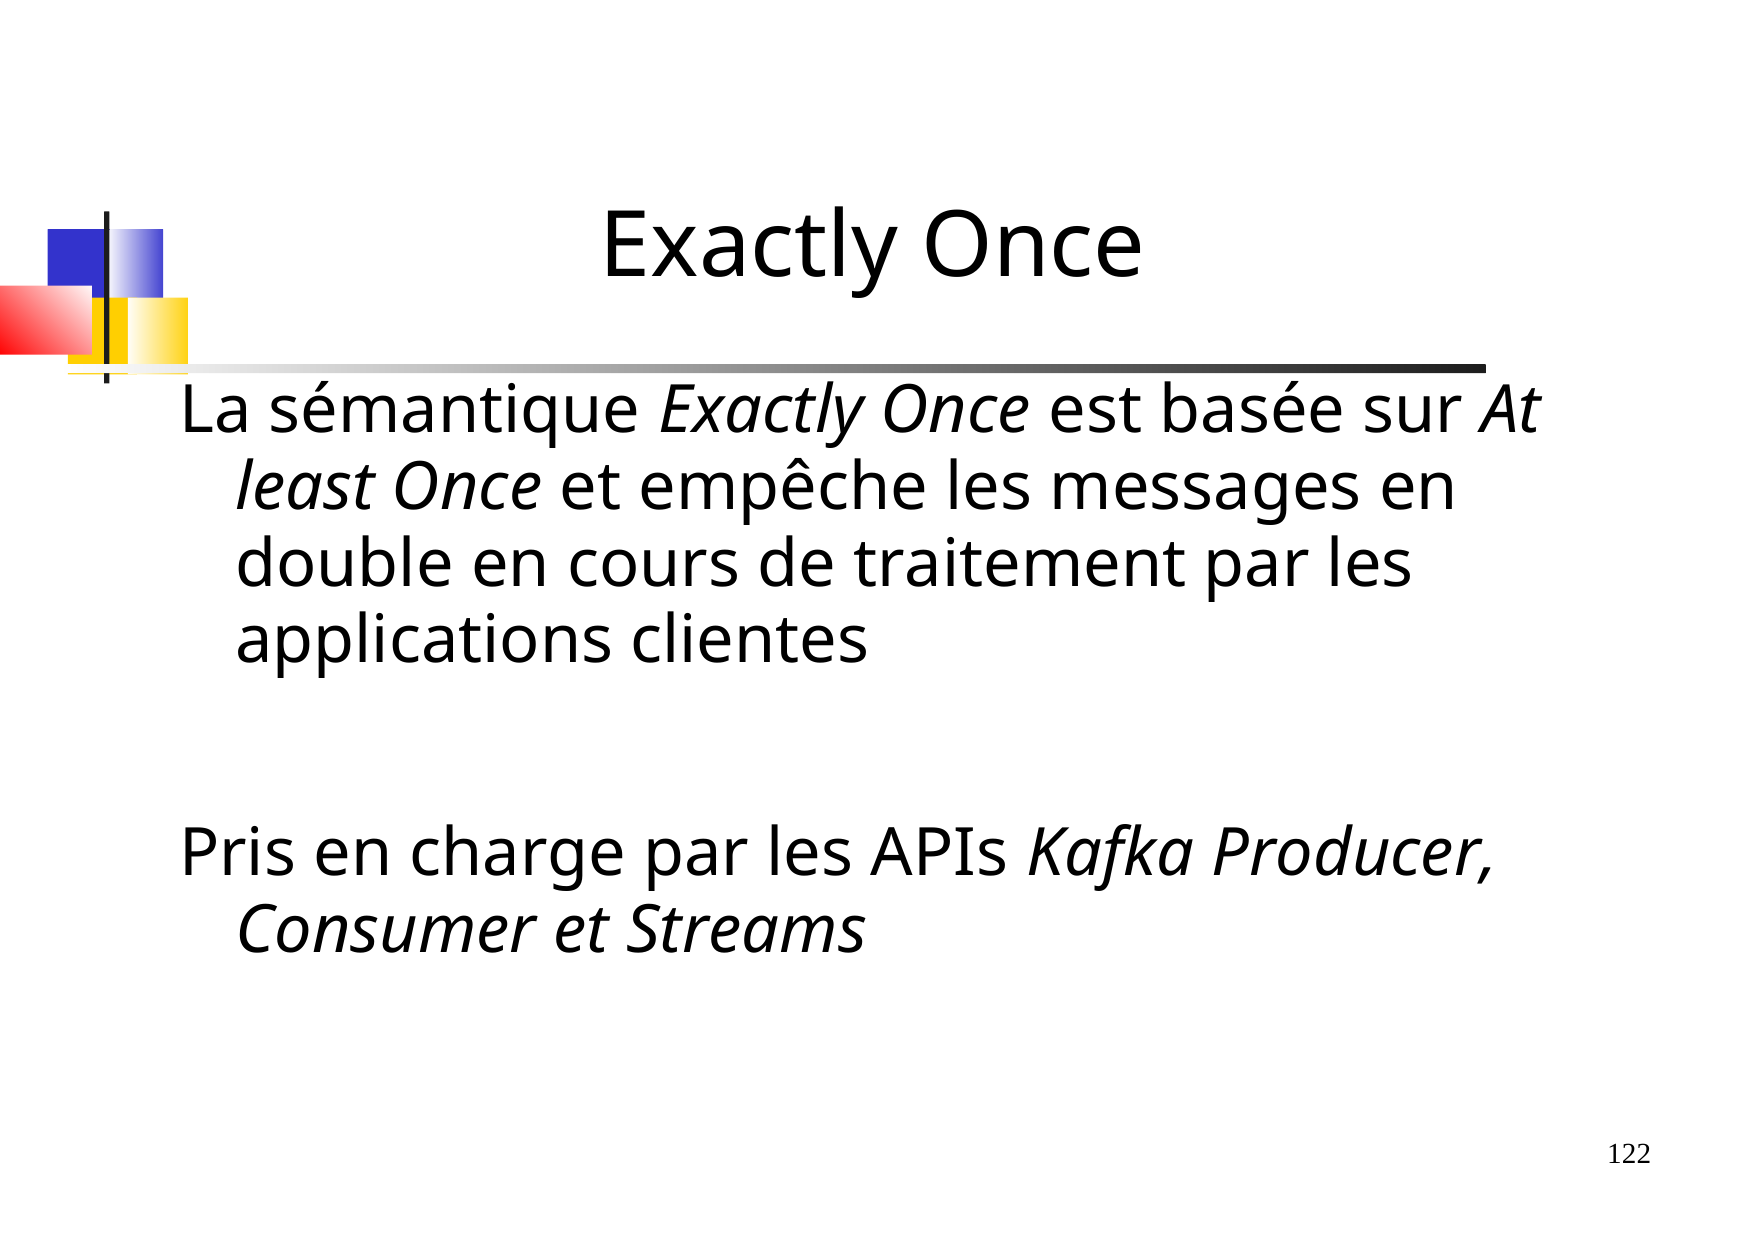

# Exactly Once
La sémantique Exactly Once est basée sur At least Once et empêche les messages en double en cours de traitement par les applications clientes
Pris en charge par les APIs Kafka Producer, Consumer et Streams